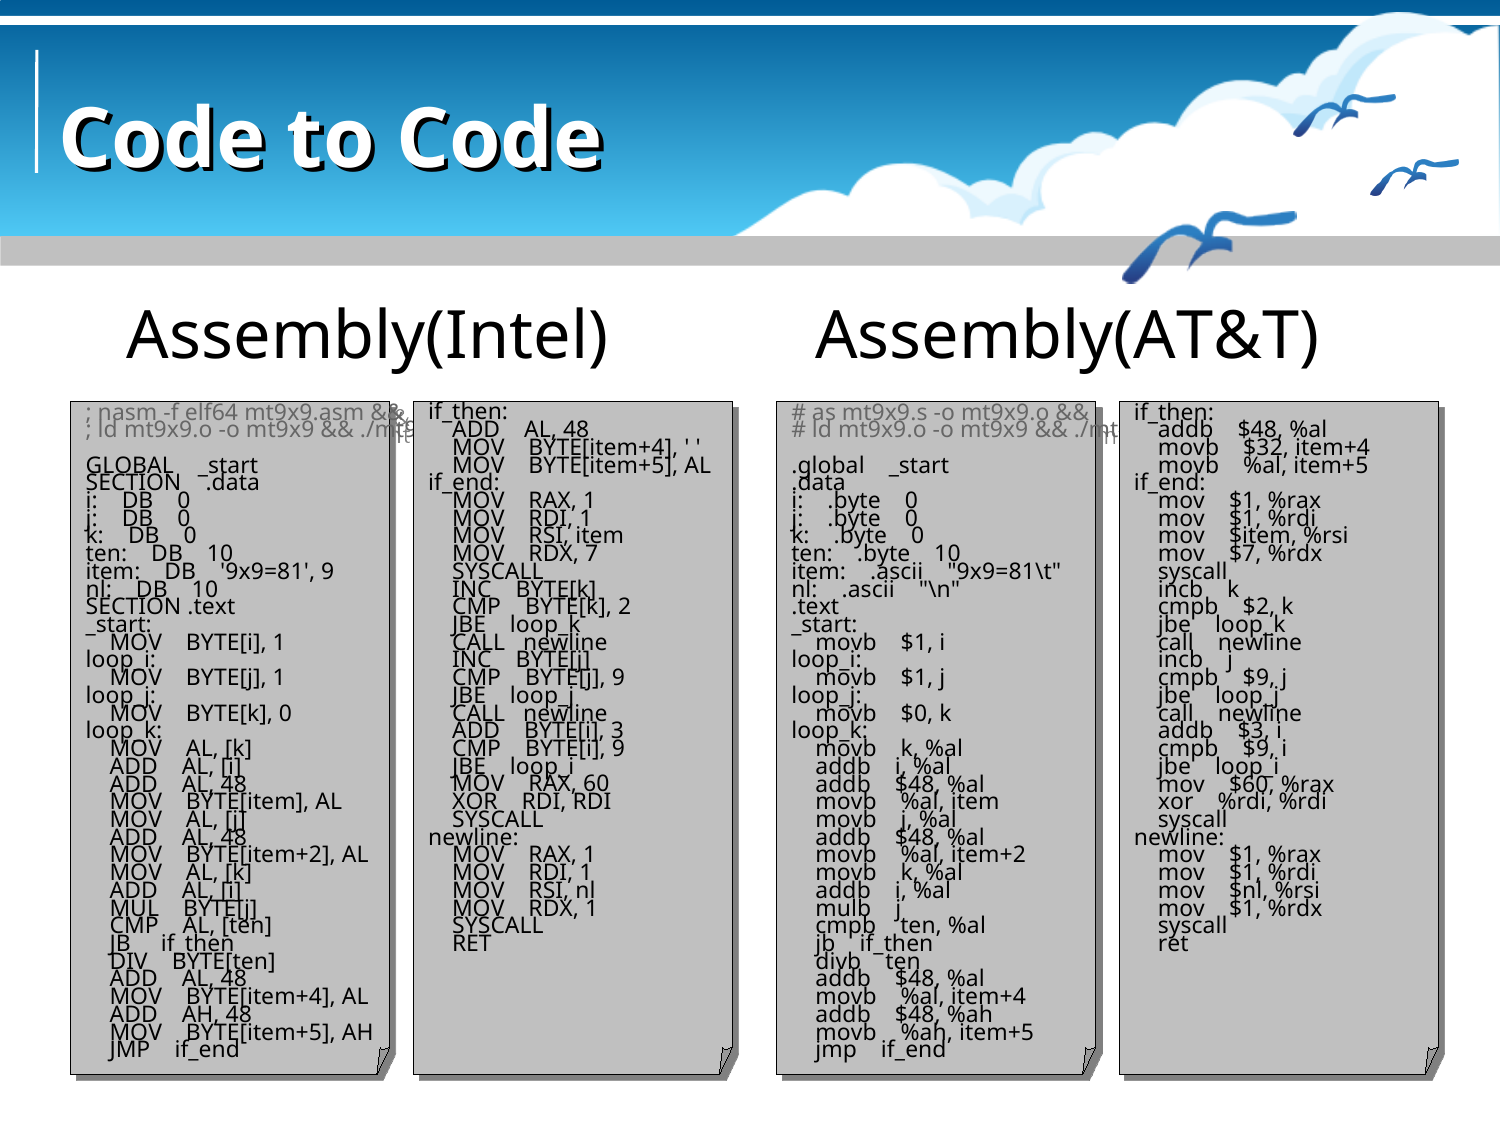

# Code to Code
Assembly(AT&T)
Assembly(Intel)
if_then:
 ADD AL, 48
 MOV BYTE[item+4], ' '
 MOV BYTE[item+5], AL
if_end:
 MOV RAX, 1
 MOV RDI, 1
 MOV RSI, item
 MOV RDX, 7
 SYSCALL
 INC BYTE[k]
 CMP BYTE[k], 2
 JBE loop_k
 CALL newline
 INC BYTE[j]
 CMP BYTE[j], 9
 JBE loop_j
 CALL newline
 ADD BYTE[i], 3
 CMP BYTE[i], 9
 JBE loop_i
 MOV RAX, 60
 XOR RDI, RDI
 SYSCALL
newline:
 MOV RAX, 1
 MOV RDI, 1
 MOV RSI, nl
 MOV RDX, 1
 SYSCALL
 RET
; nasm -f elf64 mt9x9.asm &&
; ld mt9x9.o -o mt9x9 && ./mt9x9
GLOBAL _start
SECTION .data
i: DB 0
j: DB 0
k: DB 0
ten: DB 10
item: DB '9x9=81', 9
nl: DB 10
SECTION .text
_start:
 MOV BYTE[i], 1
loop_i:
 MOV BYTE[j], 1
loop_j:
 MOV BYTE[k], 0
loop_k:
 MOV AL, [k]
 ADD AL, [i]
 ADD AL, 48
 MOV BYTE[item], AL
 MOV AL, [j]
 ADD AL, 48
 MOV BYTE[item+2], AL
 MOV AL, [k]
 ADD AL, [i]
 MUL BYTE[j]
 CMP AL, [ten]
 JB if_then
 DIV BYTE[ten]
 ADD AL, 48
 MOV BYTE[item+4], AL
 ADD AH, 48
 MOV BYTE[item+5], AH
 JMP if_end
# as mt9x9.s -o mt9x9.o &&
# ld mt9x9.o -o mt9x9 && ./mt9x9
.global _start
.data
i: .byte 0
j: .byte 0
k: .byte 0
ten: .byte 10
item: .ascii "9x9=81\t"
nl: .ascii "\n"
.text
_start:
 movb $1, i
loop_i:
 movb $1, j
loop_j:
 movb $0, k
loop_k:
 movb k, %al
 addb i, %al
 addb $48, %al
 movb %al, item
 movb j, %al
 addb $48, %al
 movb %al, item+2
 movb k, %al
 addb i, %al
 mulb j
 cmpb ten, %al
 jb if_then
 divb ten
 addb $48, %al
 movb %al, item+4
 addb $48, %ah
 movb %ah, item+5
 jmp if_end
if_then:
 addb $48, %al
 movb $32, item+4
 movb %al, item+5
if_end:
 mov $1, %rax
 mov $1, %rdi
 mov $item, %rsi
 mov $7, %rdx
 syscall
 incb k
 cmpb $2, k
 jbe loop_k
 call newline
 incb j
 cmpb $9, j
 jbe loop_j
 call newline
 addb $3, i
 cmpb $9, i
 jbe loop_i
 mov $60, %rax
 xor %rdi, %rdi
 syscall
newline:
 mov $1, %rax
 mov $1, %rdi
 mov $nl, %rsi
 mov $1, %rdx
 syscall
 ret